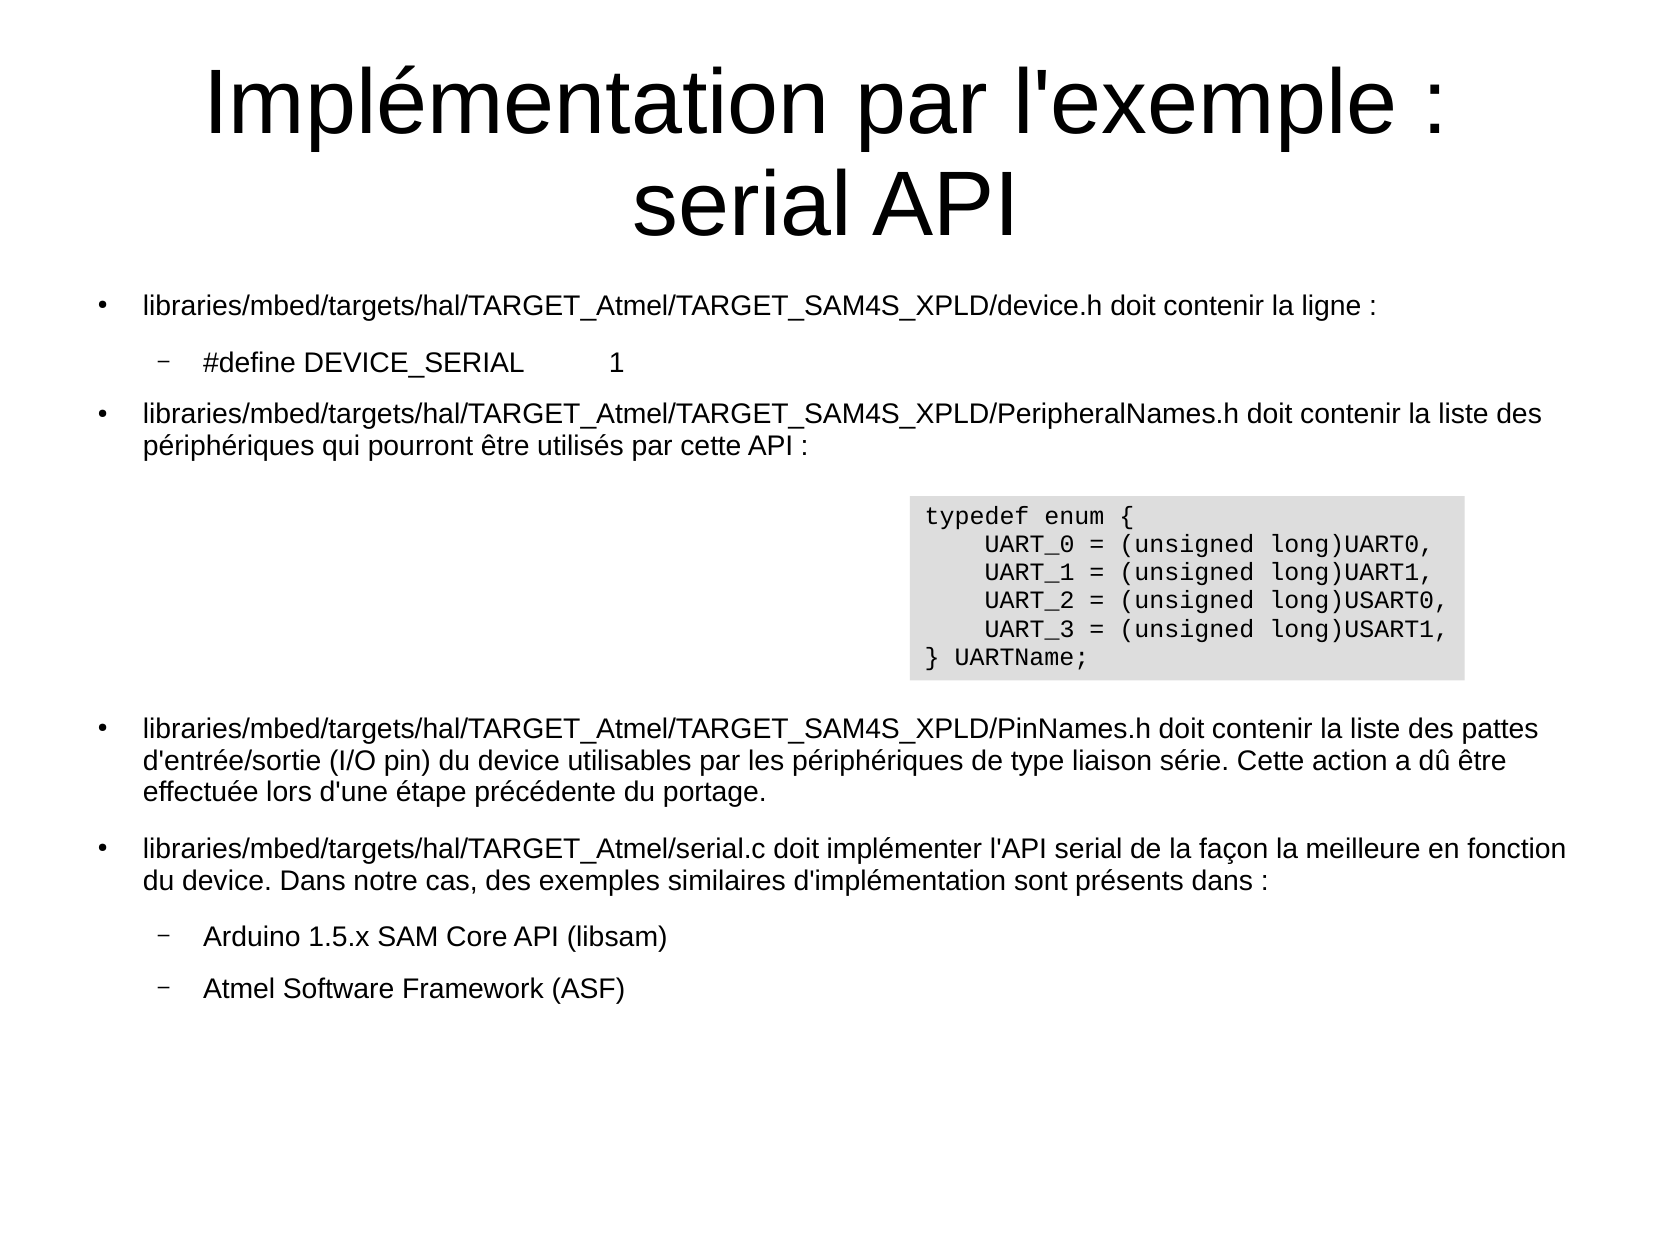

# Implémentation par l'exemple : serial API
libraries/mbed/targets/hal/TARGET_Atmel/TARGET_SAM4S_XPLD/device.h doit contenir la ligne :
#define DEVICE_SERIAL 1
libraries/mbed/targets/hal/TARGET_Atmel/TARGET_SAM4S_XPLD/PeripheralNames.h doit contenir la liste des périphériques qui pourront être utilisés par cette API :
libraries/mbed/targets/hal/TARGET_Atmel/TARGET_SAM4S_XPLD/PinNames.h doit contenir la liste des pattes d'entrée/sortie (I/O pin) du device utilisables par les périphériques de type liaison série. Cette action a dû être effectuée lors d'une étape précédente du portage.
libraries/mbed/targets/hal/TARGET_Atmel/serial.c doit implémenter l'API serial de la façon la meilleure en fonction du device. Dans notre cas, des exemples similaires d'implémentation sont présents dans :
Arduino 1.5.x SAM Core API (libsam)
Atmel Software Framework (ASF)
typedef enum {
 UART_0 = (unsigned long)UART0,
 UART_1 = (unsigned long)UART1,
 UART_2 = (unsigned long)USART0,
 UART_3 = (unsigned long)USART1,
} UARTName;